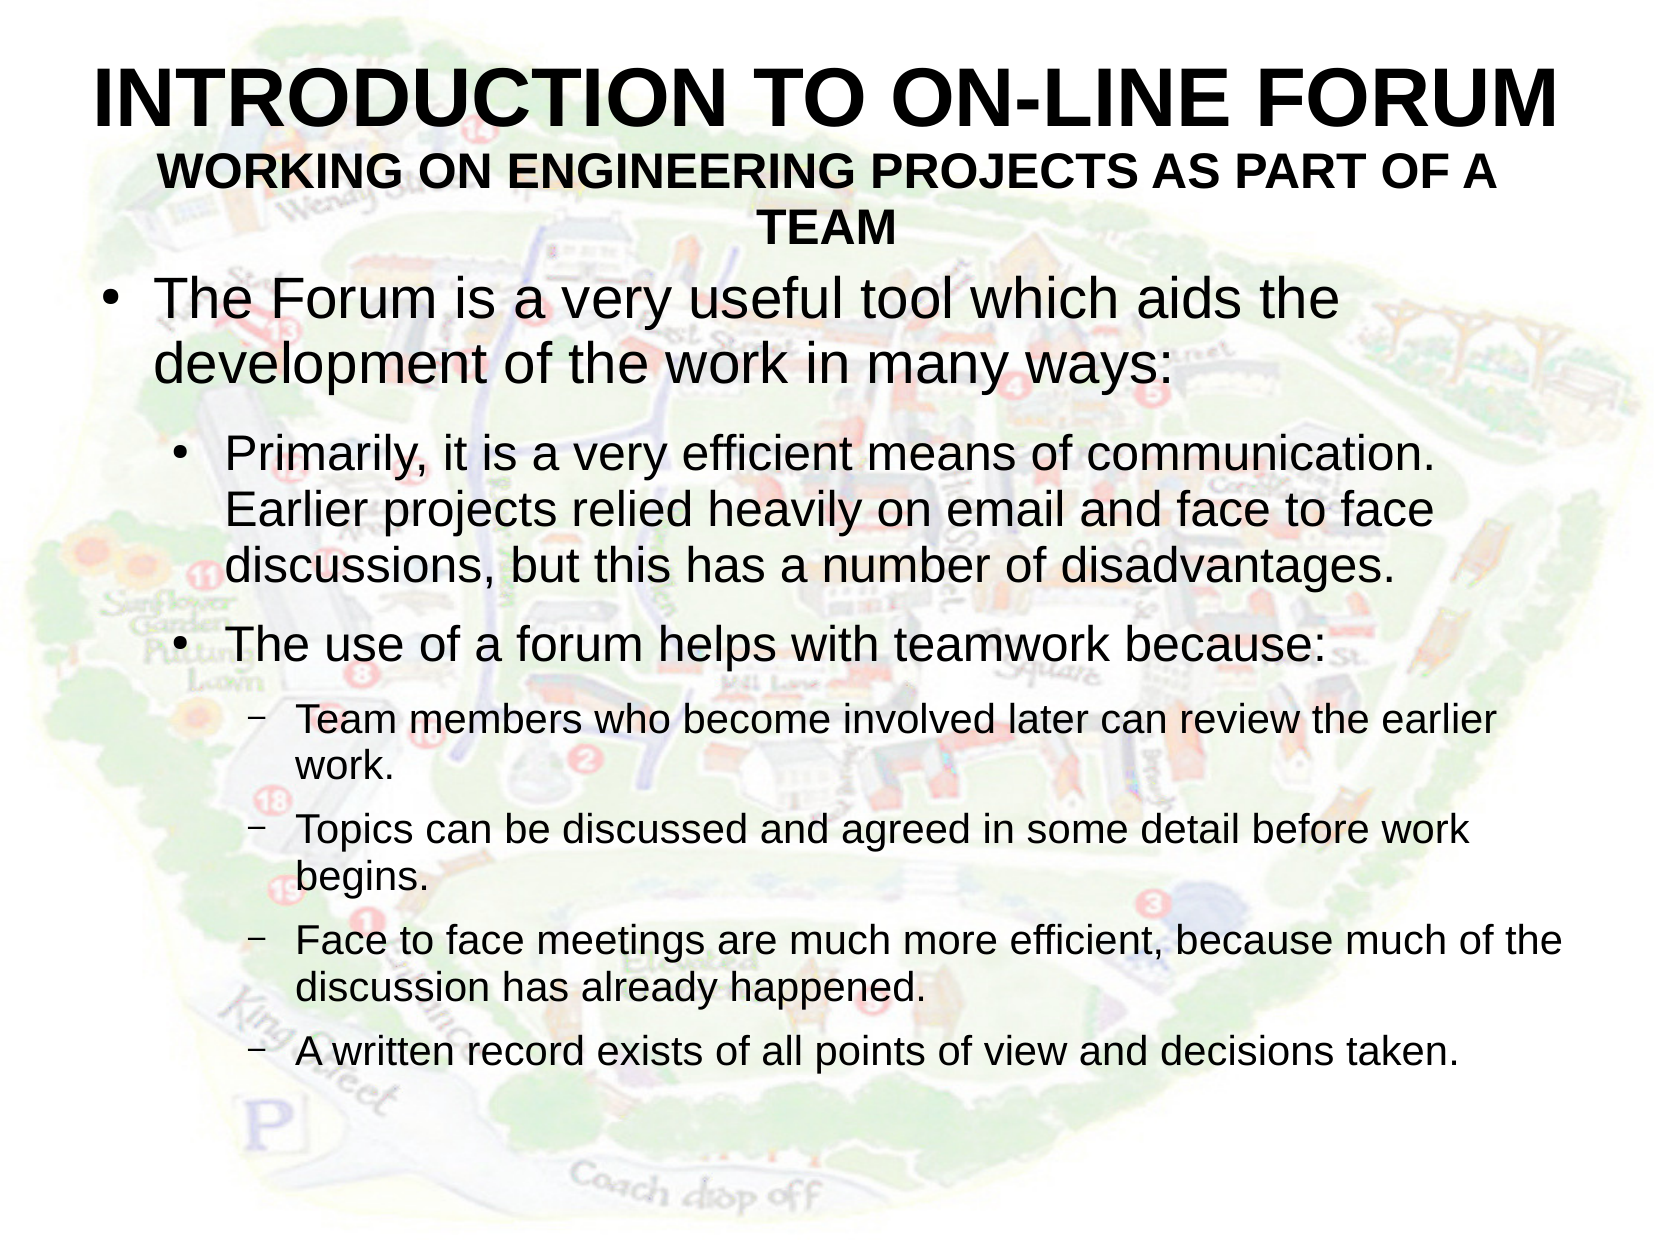

# INTRODUCTION TO ON-LINE FORUM WORKING ON ENGINEERING PROJECTS AS PART OF A TEAM
The Forum is a very useful tool which aids the development of the work in many ways:
Primarily, it is a very efficient means of communication. Earlier projects relied heavily on email and face to face discussions, but this has a number of disadvantages.
The use of a forum helps with teamwork because:
Team members who become involved later can review the earlier work.
Topics can be discussed and agreed in some detail before work begins.
Face to face meetings are much more efficient, because much of the discussion has already happened.
A written record exists of all points of view and decisions taken.